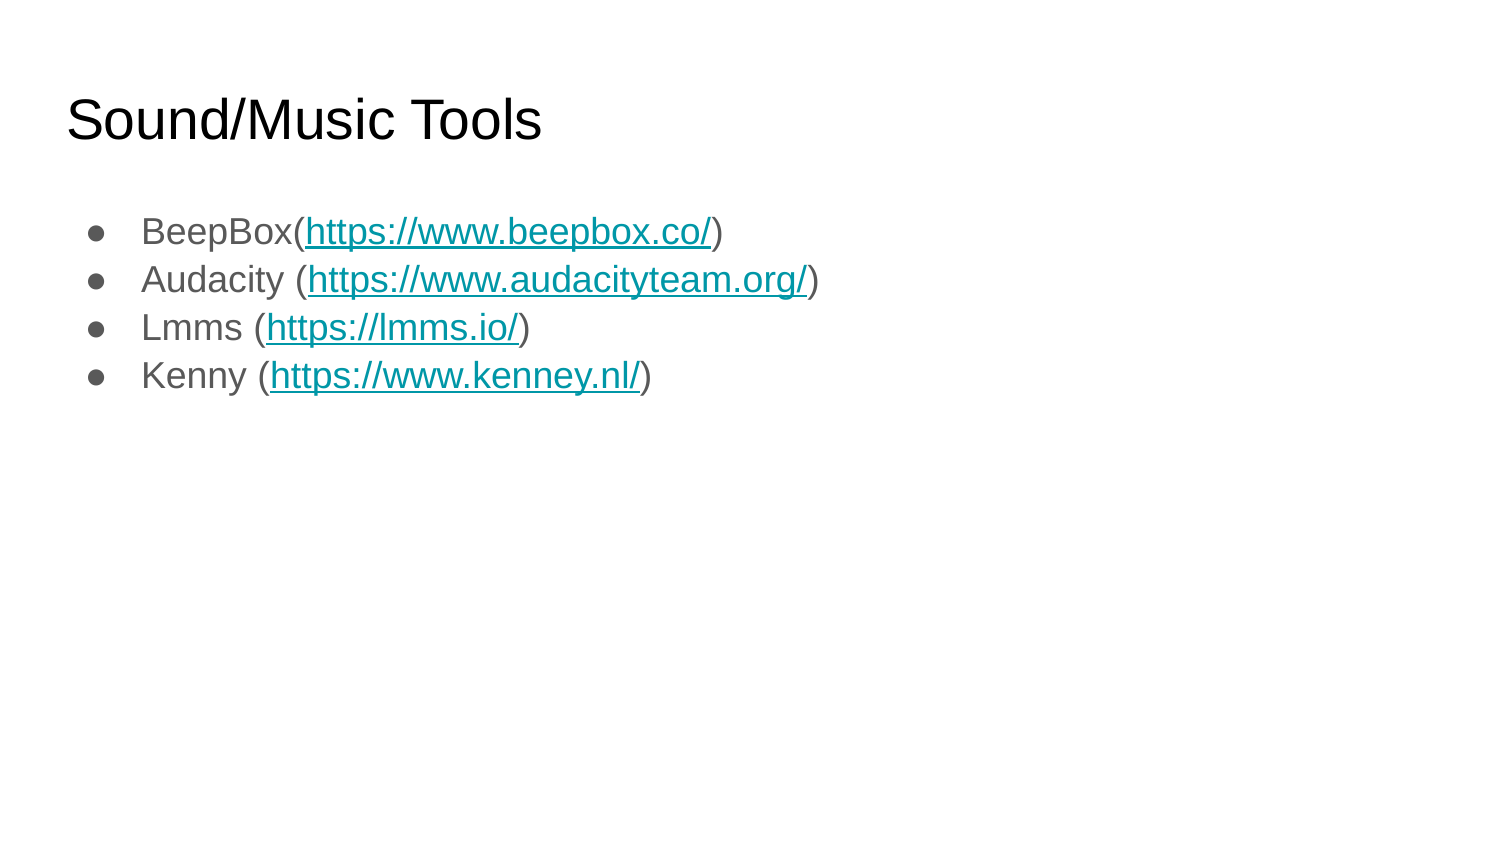

# Sound/Music Tools
BeepBox(https://www.beepbox.co/)
Audacity (https://www.audacityteam.org/)
Lmms (https://lmms.io/)
Kenny (https://www.kenney.nl/)